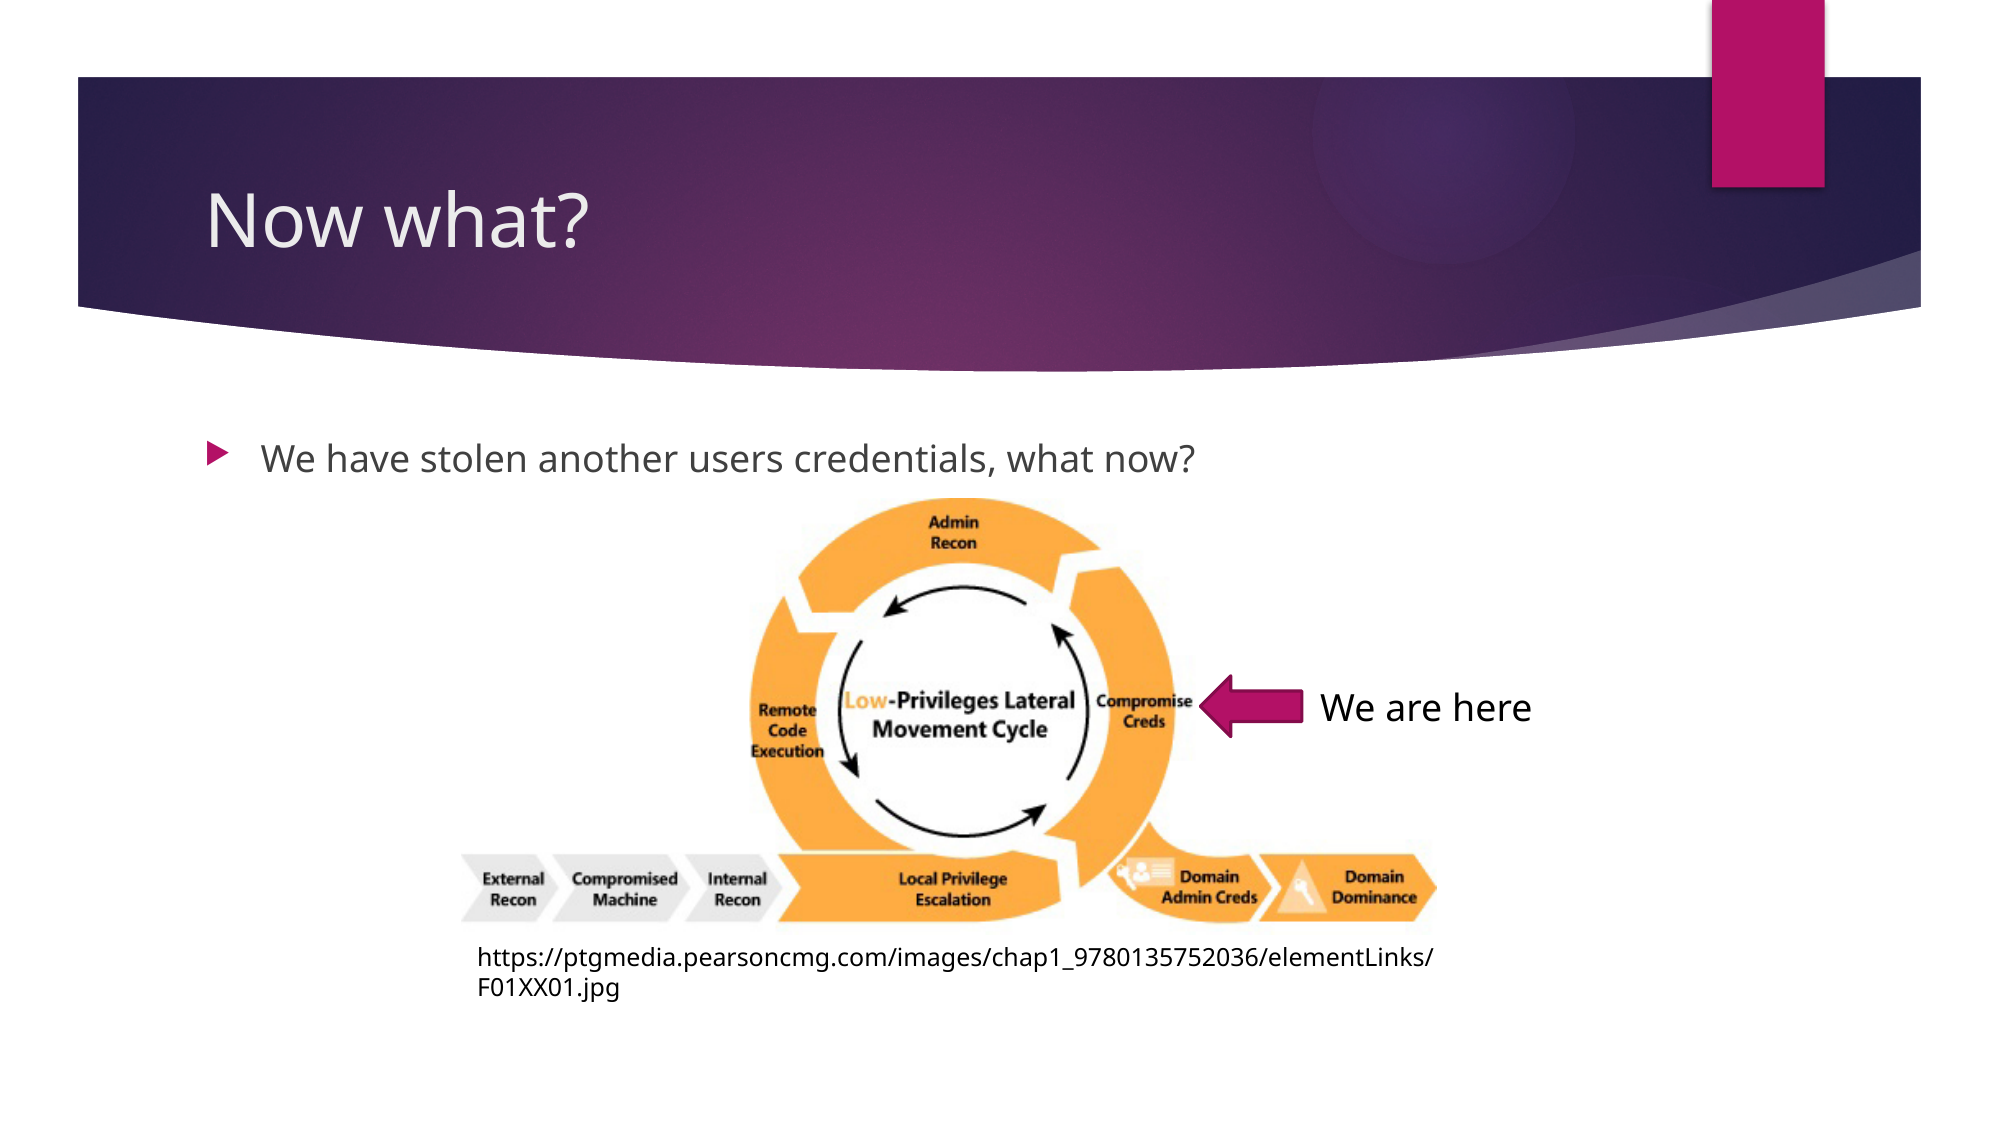

# Now what?
We have stolen another users credentials, what now?
We are here
https://ptgmedia.pearsoncmg.com/images/chap1_9780135752036/elementLinks/F01XX01.jpg